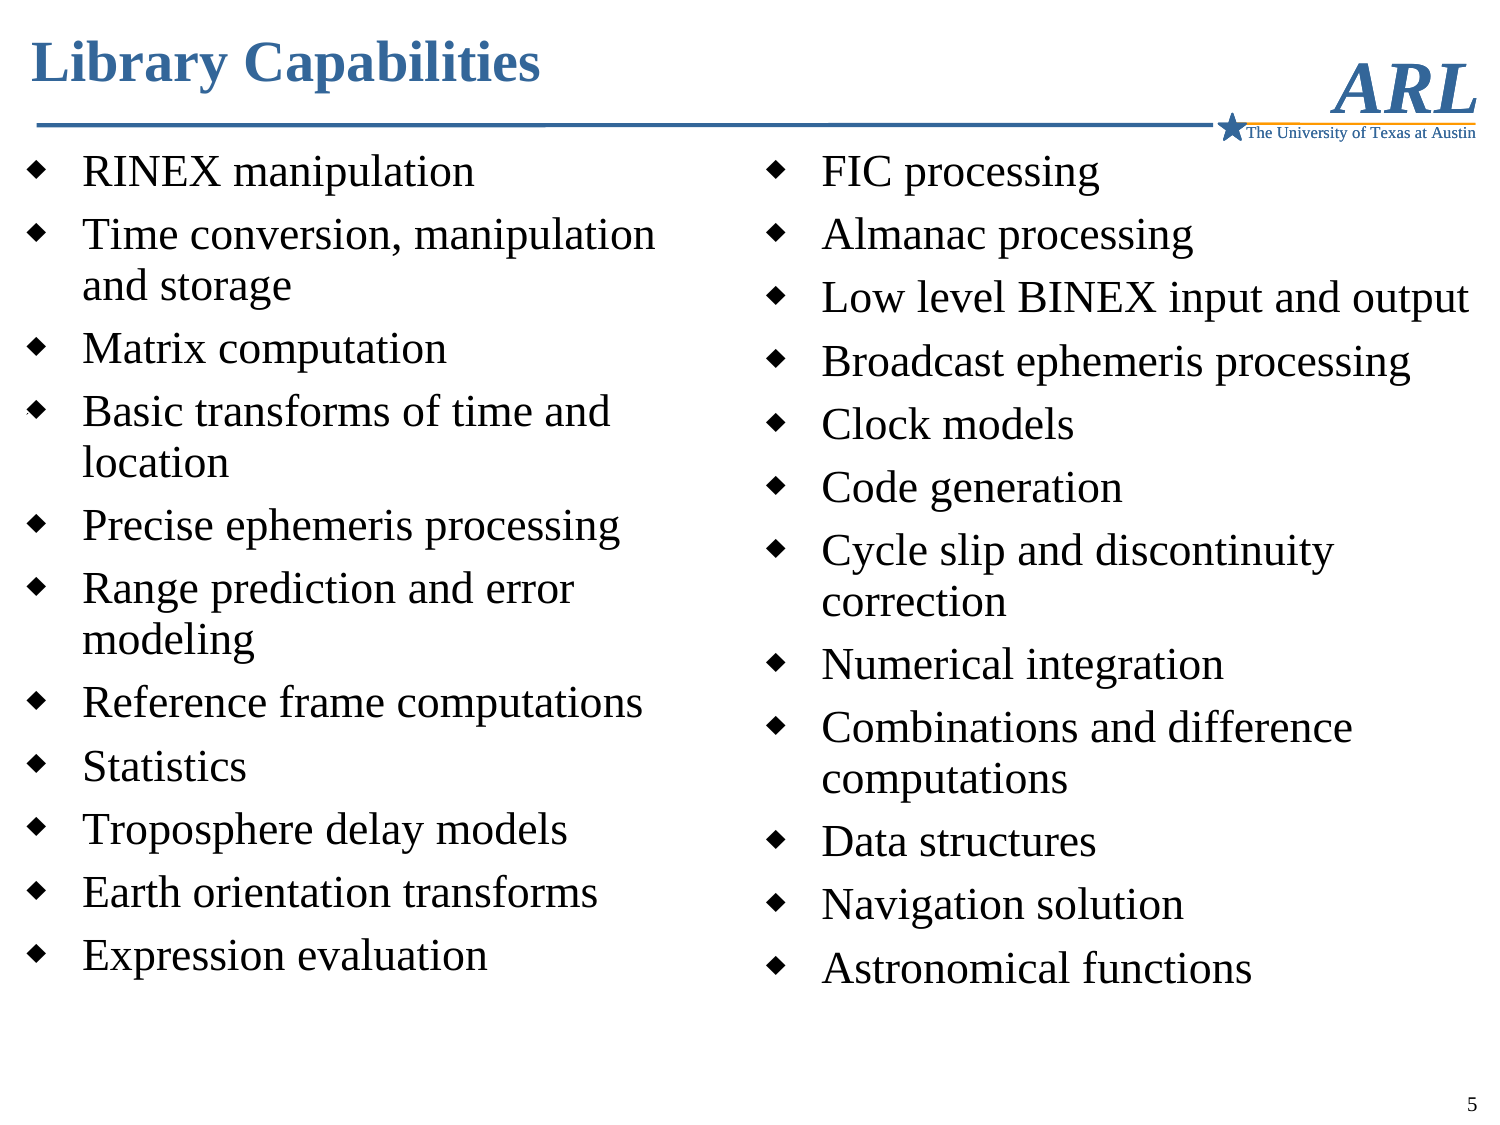

# Library Capabilities
RINEX manipulation
Time conversion, manipulation and storage
Matrix computation
Basic transforms of time and location
Precise ephemeris processing
Range prediction and error modeling
Reference frame computations
Statistics
Troposphere delay models
Earth orientation transforms
Expression evaluation
FIC processing
Almanac processing
Low level BINEX input and output
Broadcast ephemeris processing
Clock models
Code generation
Cycle slip and discontinuity correction
Numerical integration
Combinations and difference computations
Data structures
Navigation solution
Astronomical functions